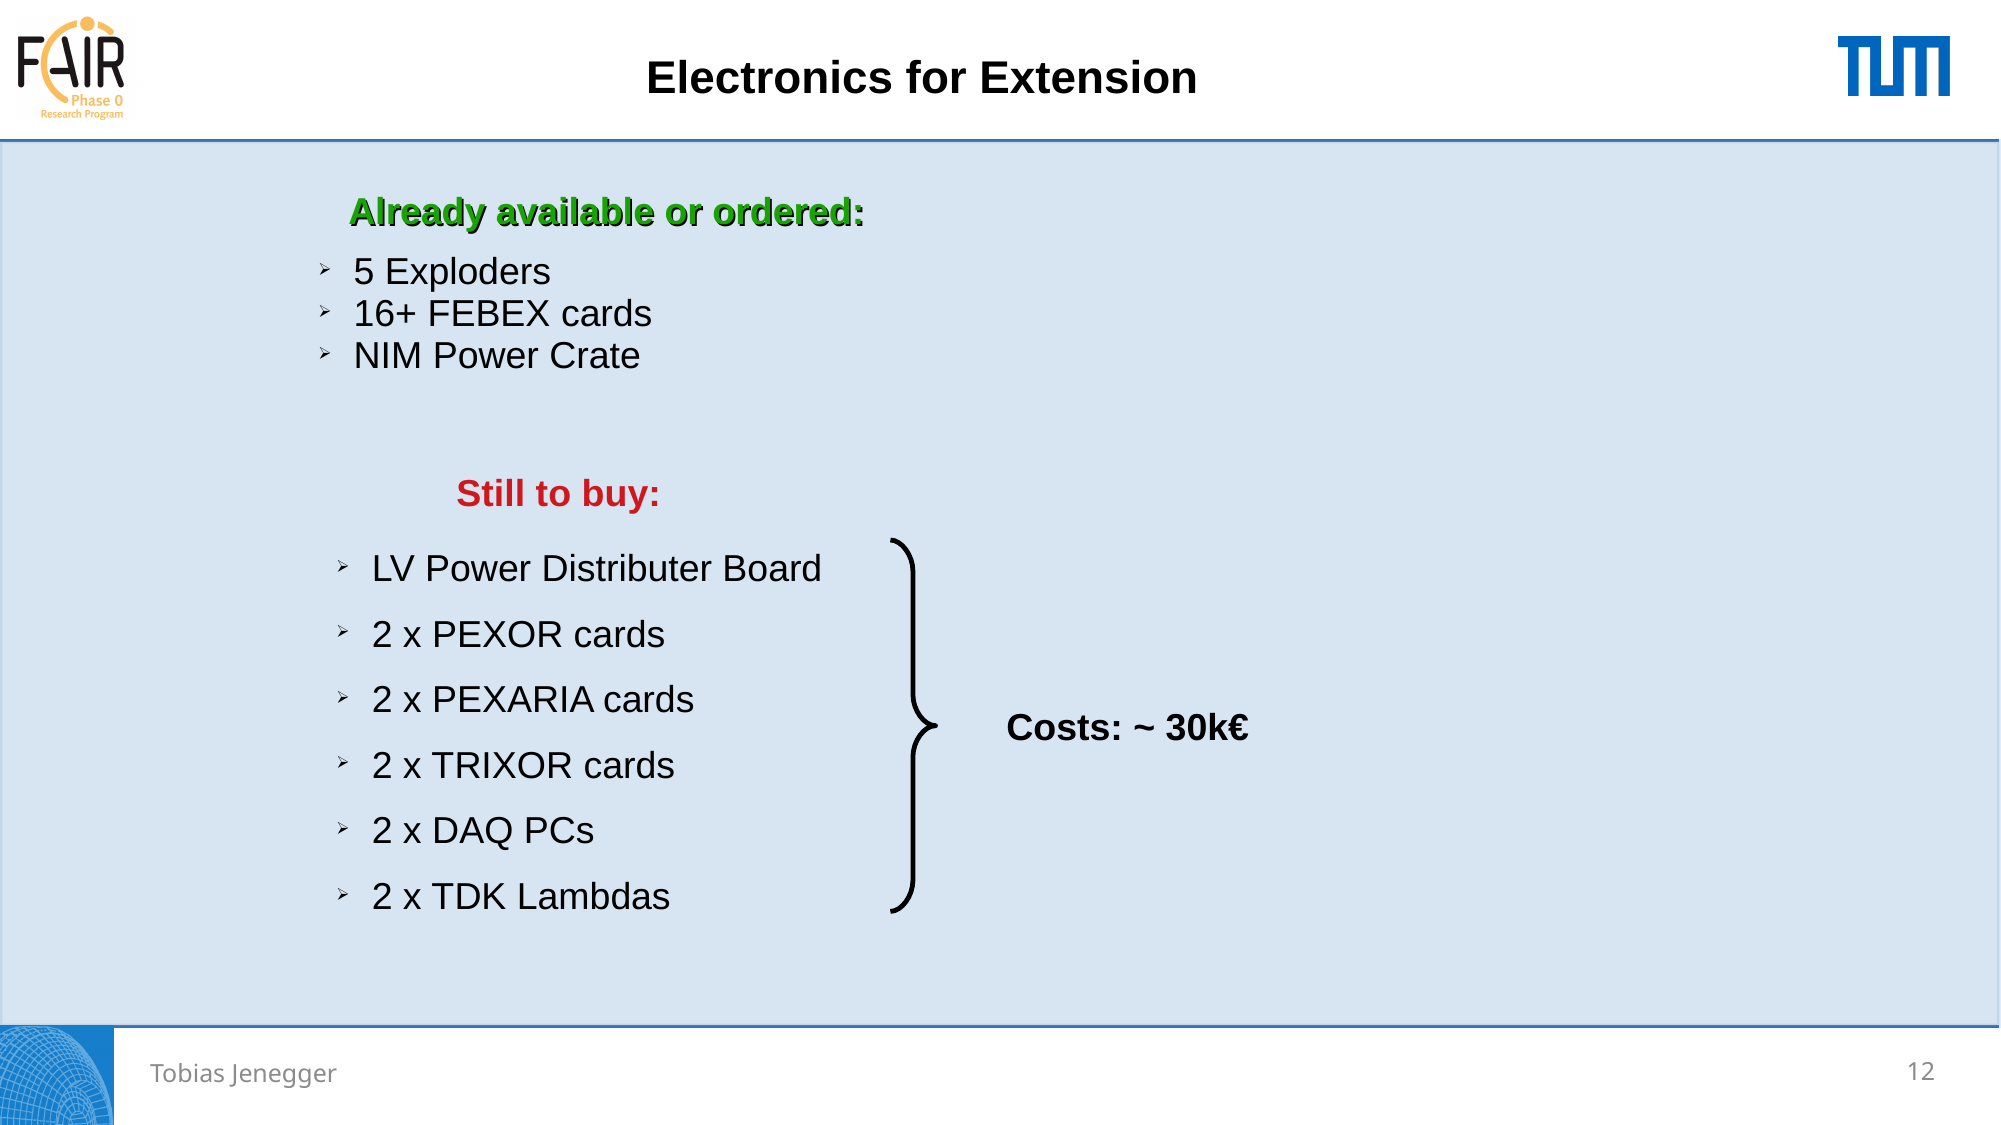

Electronics for Extension
Already available or ordered:
5 Exploders
16+ FEBEX cards
NIM Power Crate
Still to buy:
LV Power Distributer Board
2 x PEXOR cards
2 x PEXARIA cards
2 x TRIXOR cards
2 x DAQ PCs
2 x TDK Lambdas
Costs: ~ 30k€
12